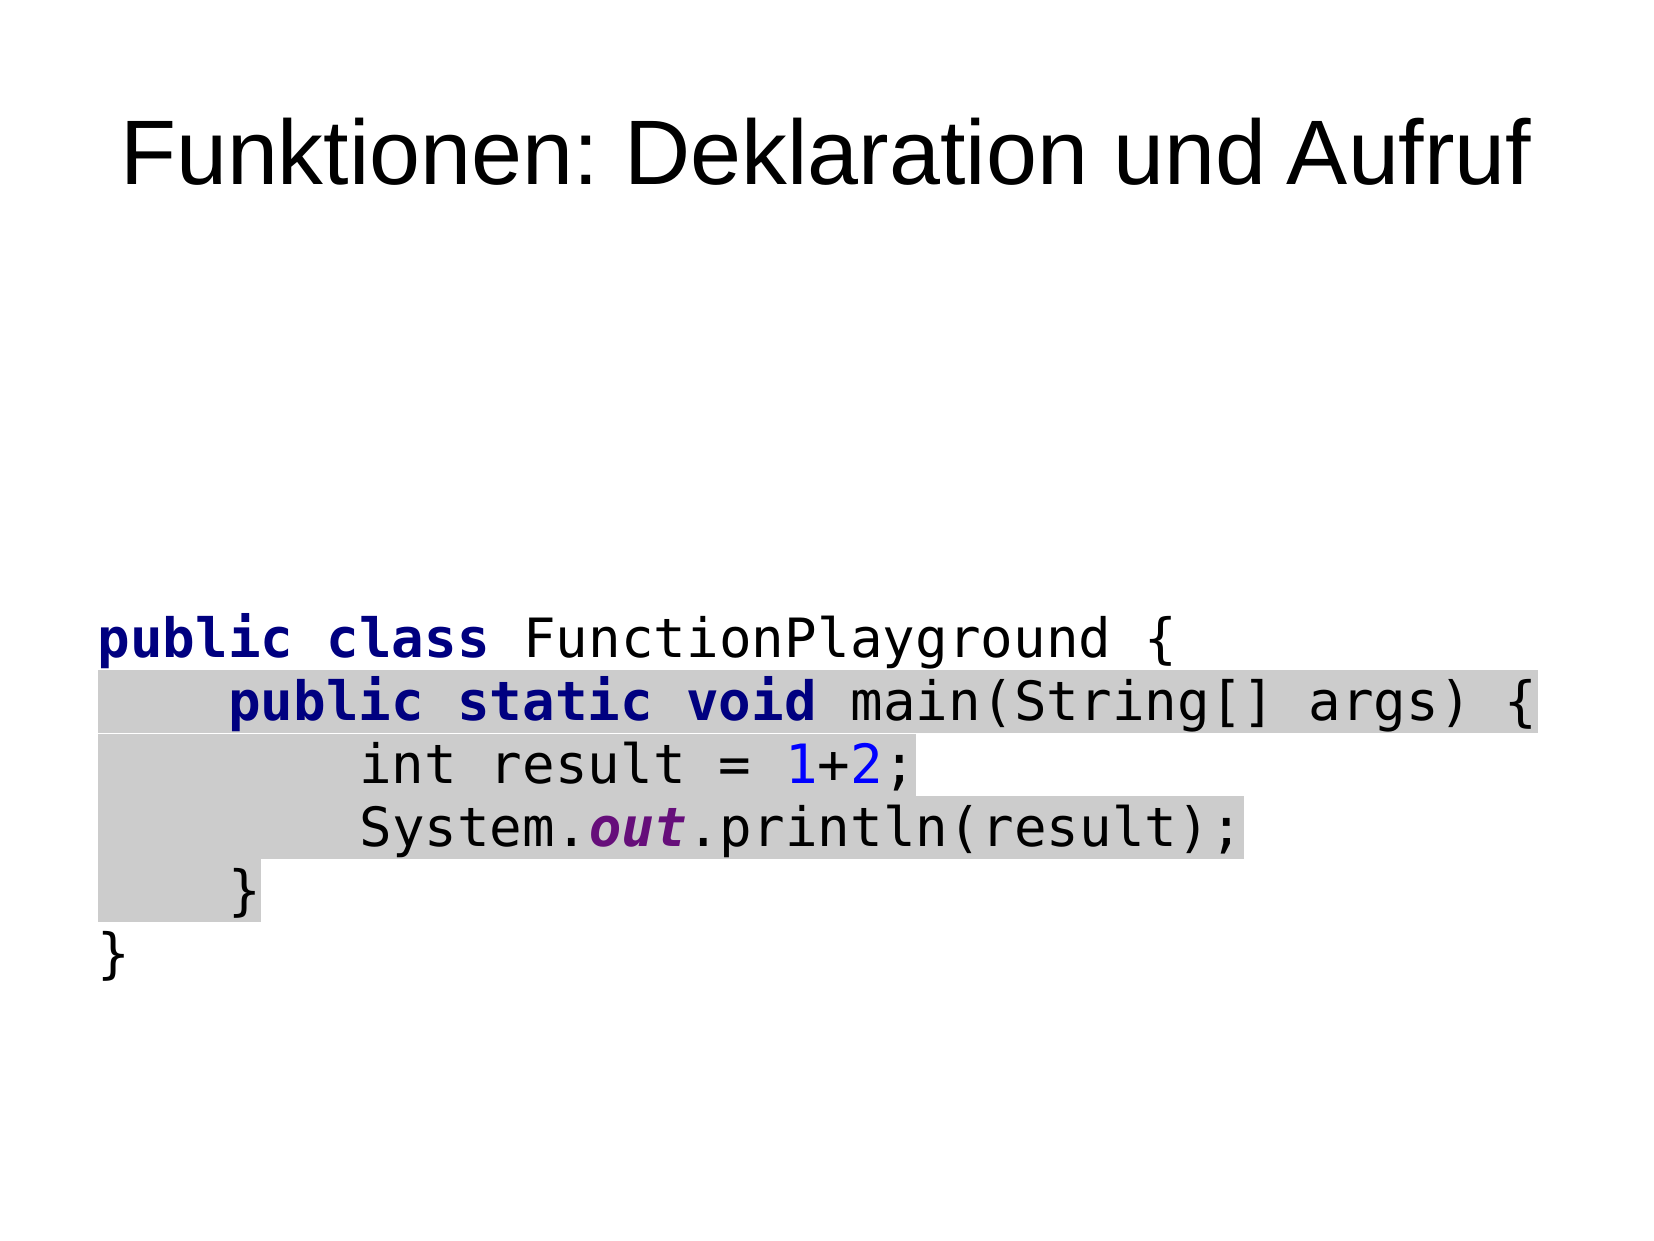

# Funktionen: Deklaration und Aufruf
public class FunctionPlayground {
 public static void main(String[] args) {
 int result = 1+2;
 System.out.println(result);
 }
}